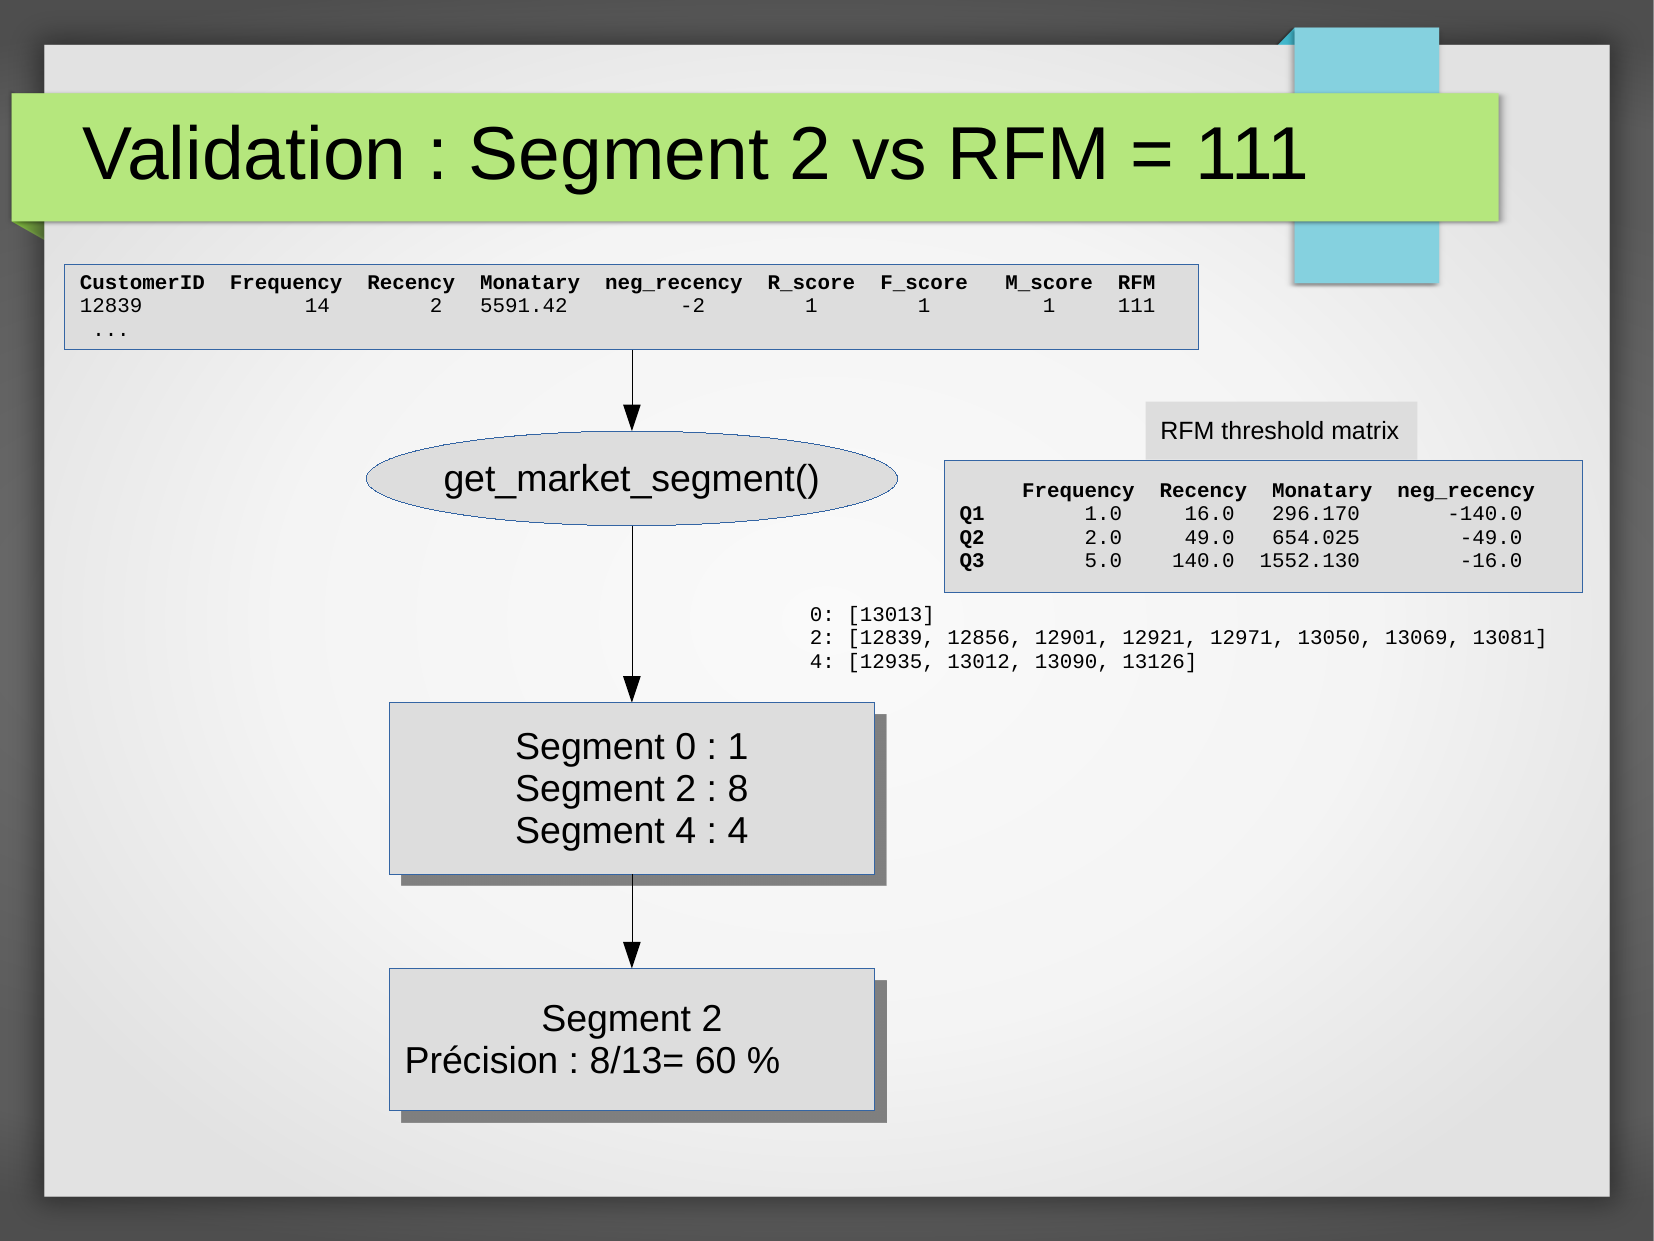

# Validation : Segment 2 vs RFM = 111
CustomerID Frequency Recency Monatary neg_recency R_score F_score M_score RFM
12839 14 2 5591.42 -2 1 1 1 111
 ...
RFM threshold matrix
get_market_segment()
 Frequency Recency Monatary neg_recency
Q1 1.0 16.0 296.170 -140.0
Q2 2.0 49.0 654.025 -49.0
Q3 5.0 140.0 1552.130 -16.0
0: [13013]
2: [12839, 12856, 12901, 12921, 12971, 13050, 13069, 13081]
4: [12935, 13012, 13090, 13126]
Segment 0 : 1
Segment 2 : 8
Segment 4 : 4
Segment 2
Précision : 8/13= 60 %